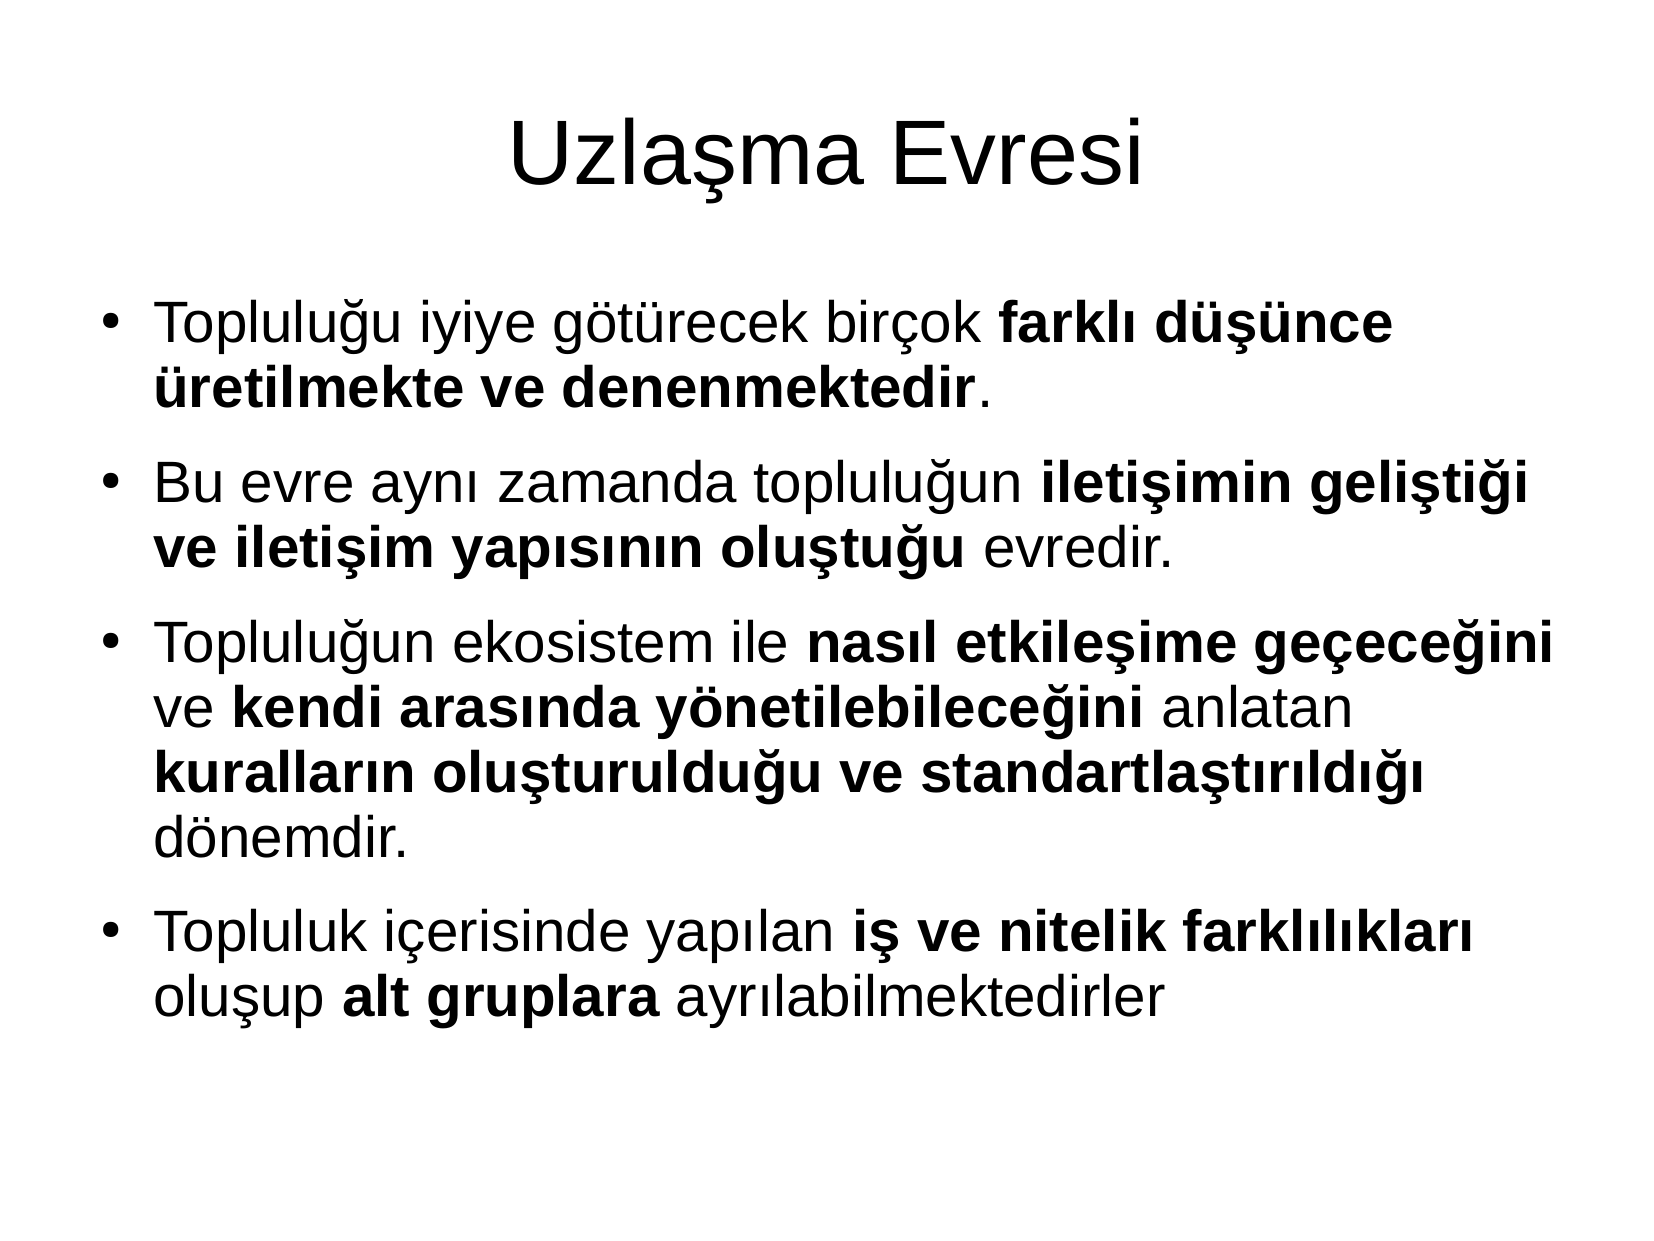

# Uzlaşma Evresi
Topluluğu iyiye götürecek birçok farklı düşünce üretilmekte ve denenmektedir.
Bu evre aynı zamanda topluluğun iletişimin geliştiği ve iletişim yapısının oluştuğu evredir.
Topluluğun ekosistem ile nasıl etkileşime geçeceğini ve kendi arasında yönetilebileceğini anlatan kuralların oluşturulduğu ve standartlaştırıldığı dönemdir.
Topluluk içerisinde yapılan iş ve nitelik farklılıkları oluşup alt gruplara ayrılabilmektedirler